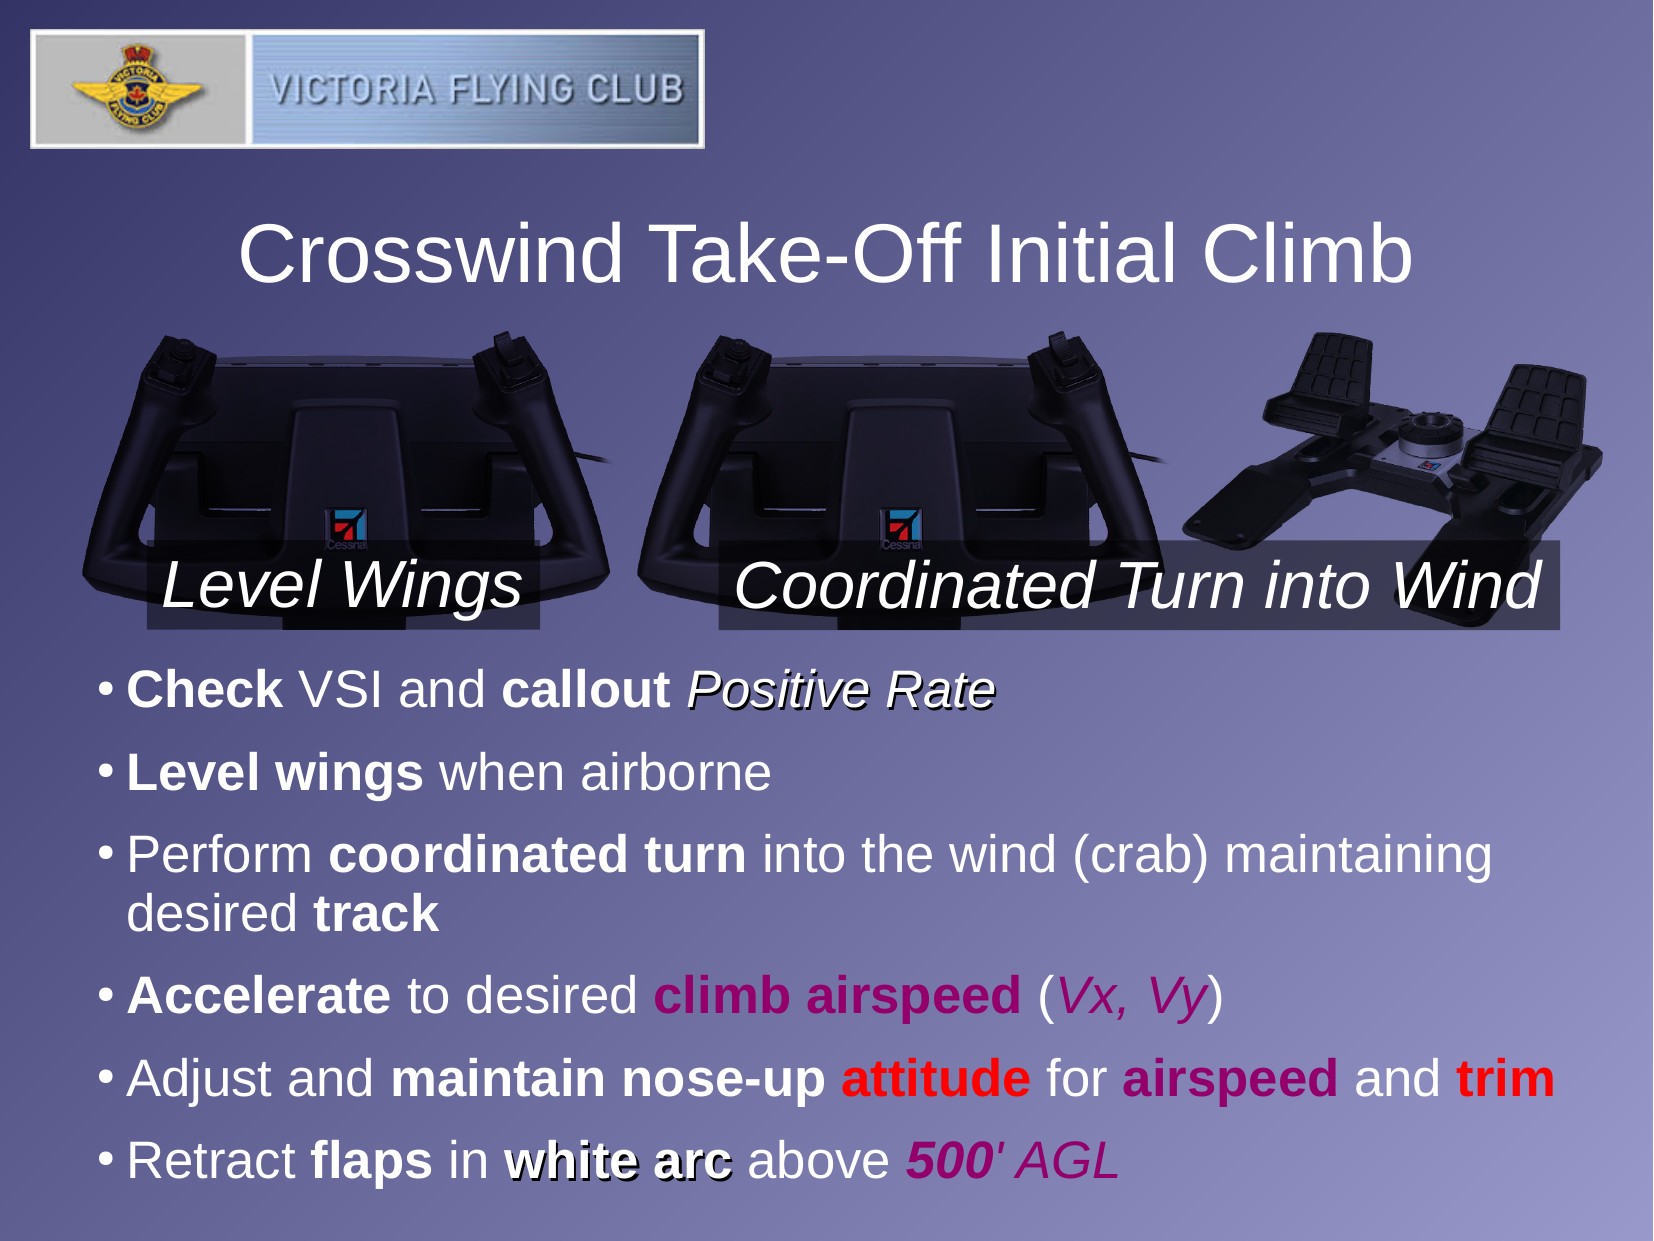

# Crosswind Take-Off Initial Climb
Level Wings
Coordinated Turn into Wind
Check VSI and callout Positive Rate
Level wings when airborne
Perform coordinated turn into the wind (crab) maintaining desired track
Accelerate to desired climb airspeed (Vx, Vy)
Adjust and maintain nose-up attitude for airspeed and trim
Retract flaps in white arc above 500' AGL